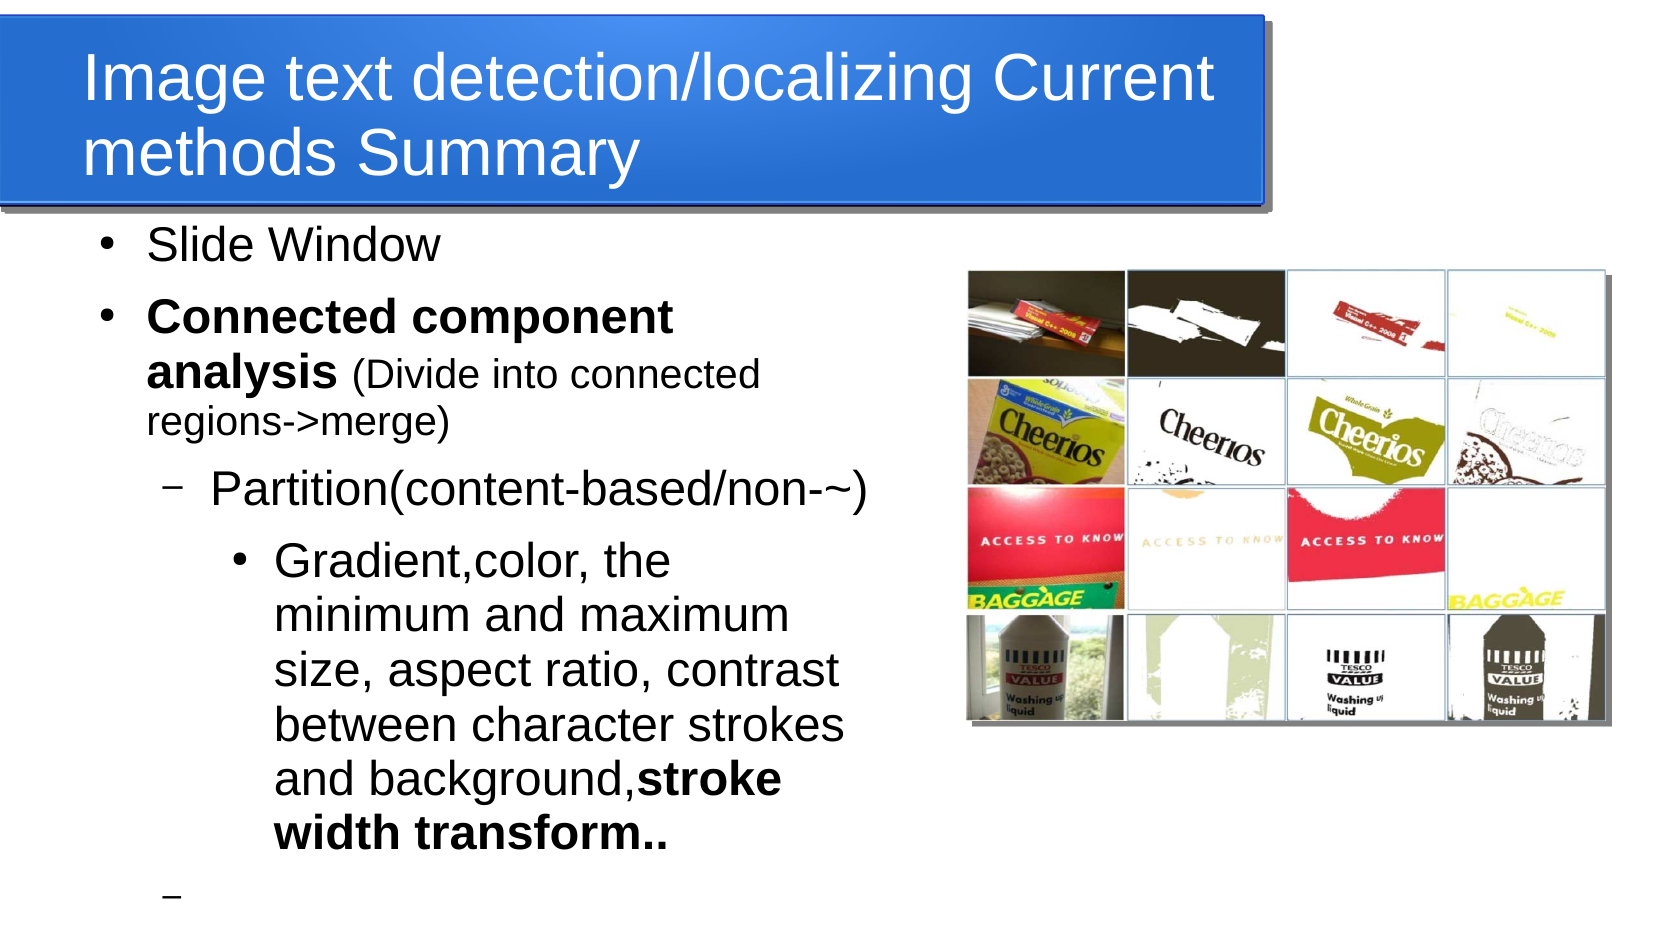

# Image text detection/localizing Current methods Summary
Slide Window
Connected component analysis (Divide into connected regions->merge)
Partition(content-based/non-~)
Gradient,color, the minimum and maximum size, aspect ratio, contrast between character strokes and background,stroke width transform..